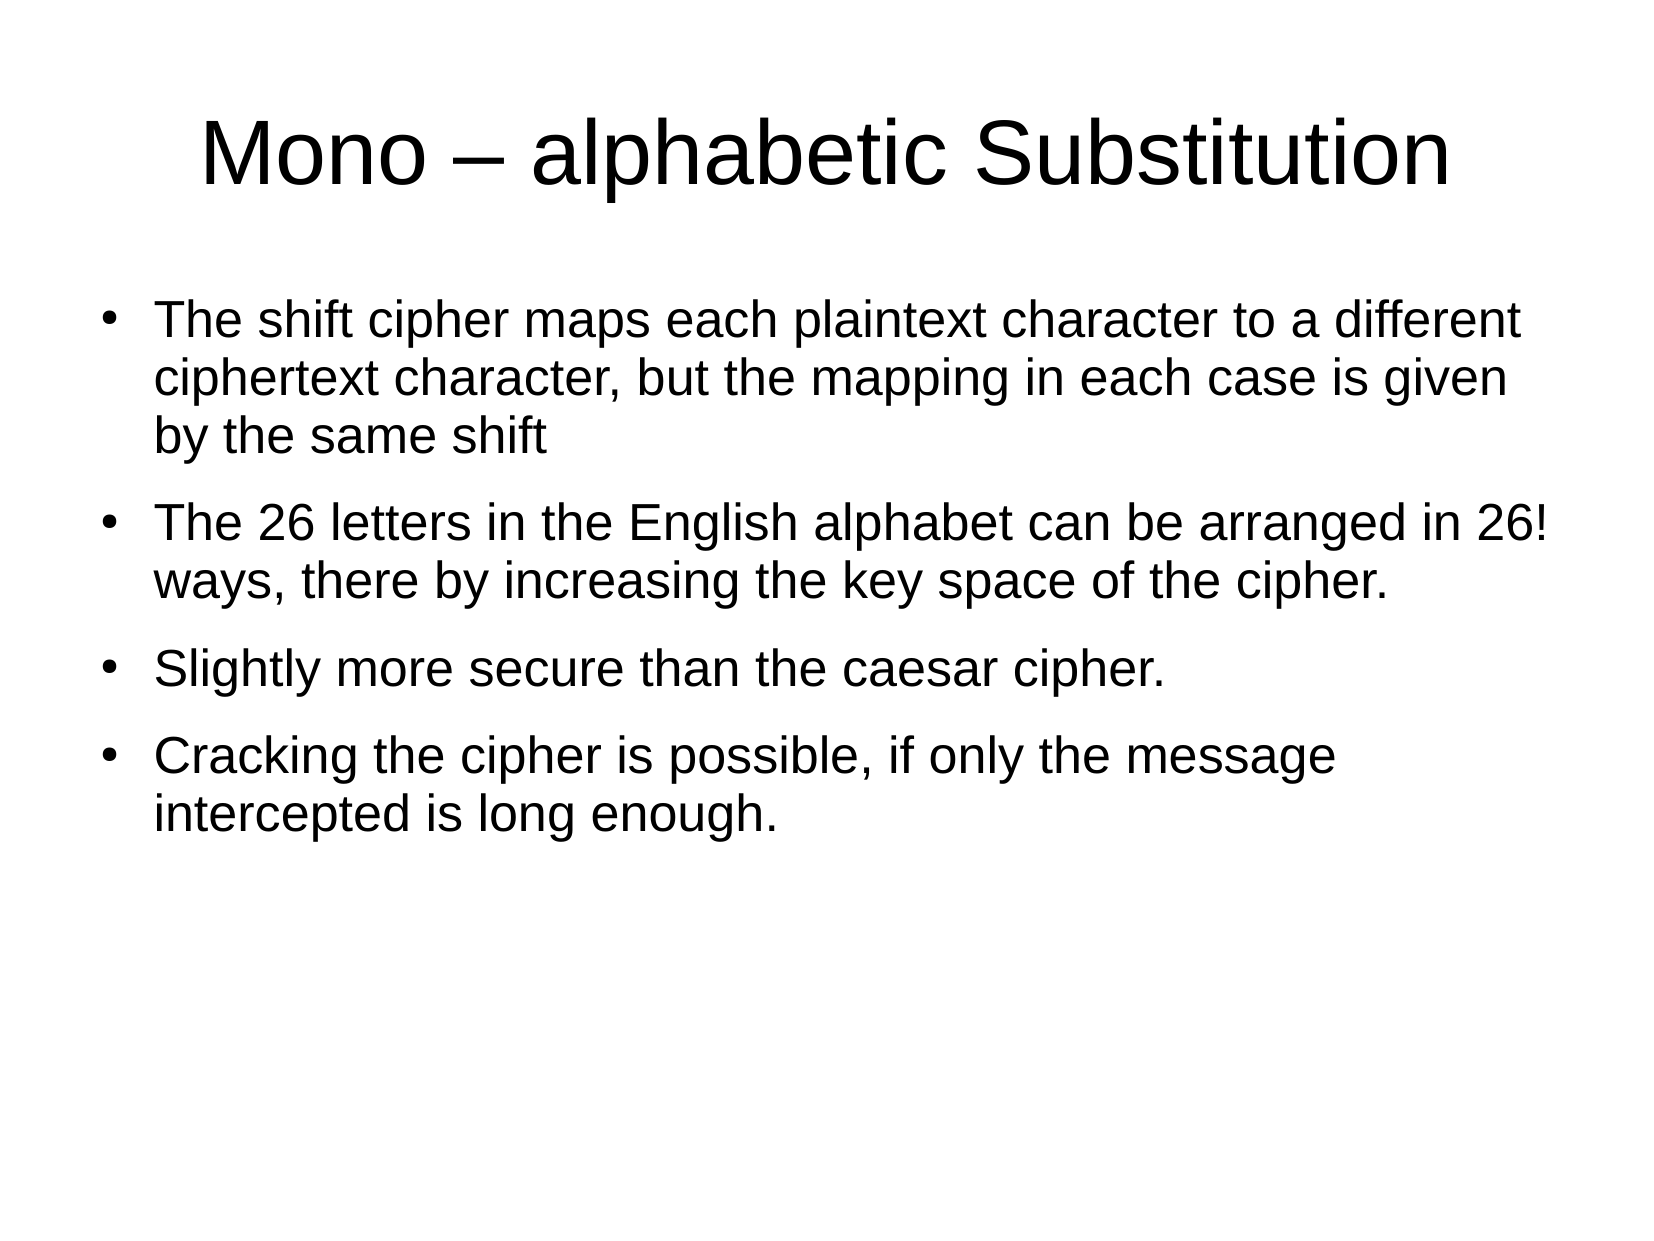

# Mono – alphabetic Substitution
The shift cipher maps each plaintext character to a different ciphertext character, but the mapping in each case is given by the same shift
The 26 letters in the English alphabet can be arranged in 26! ways, there by increasing the key space of the cipher.
Slightly more secure than the caesar cipher.
Cracking the cipher is possible, if only the message intercepted is long enough.